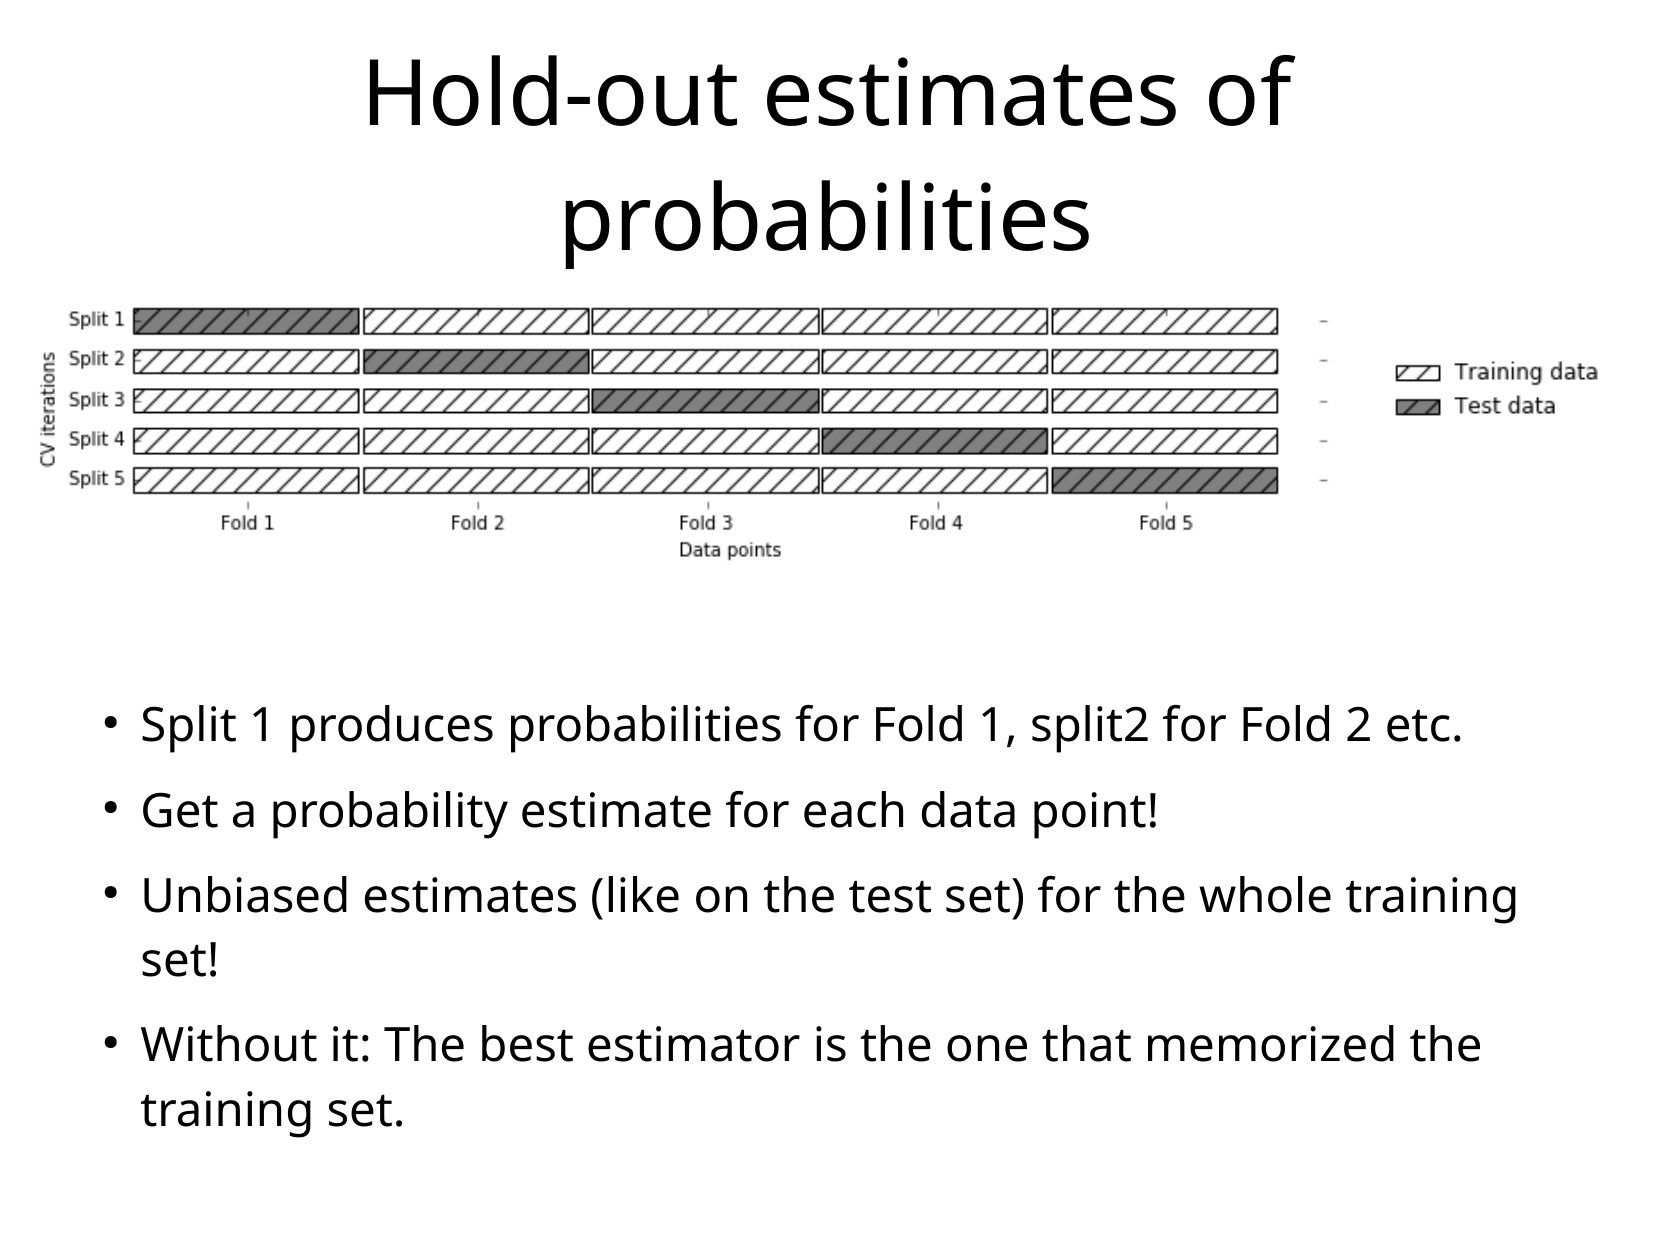

# Hold-out estimates of probabilities
Split 1 produces probabilities for Fold 1, split2 for Fold 2 etc.
Get a probability estimate for each data point!
Unbiased estimates (like on the test set) for the whole training set!
Without it: The best estimator is the one that memorized the training set.